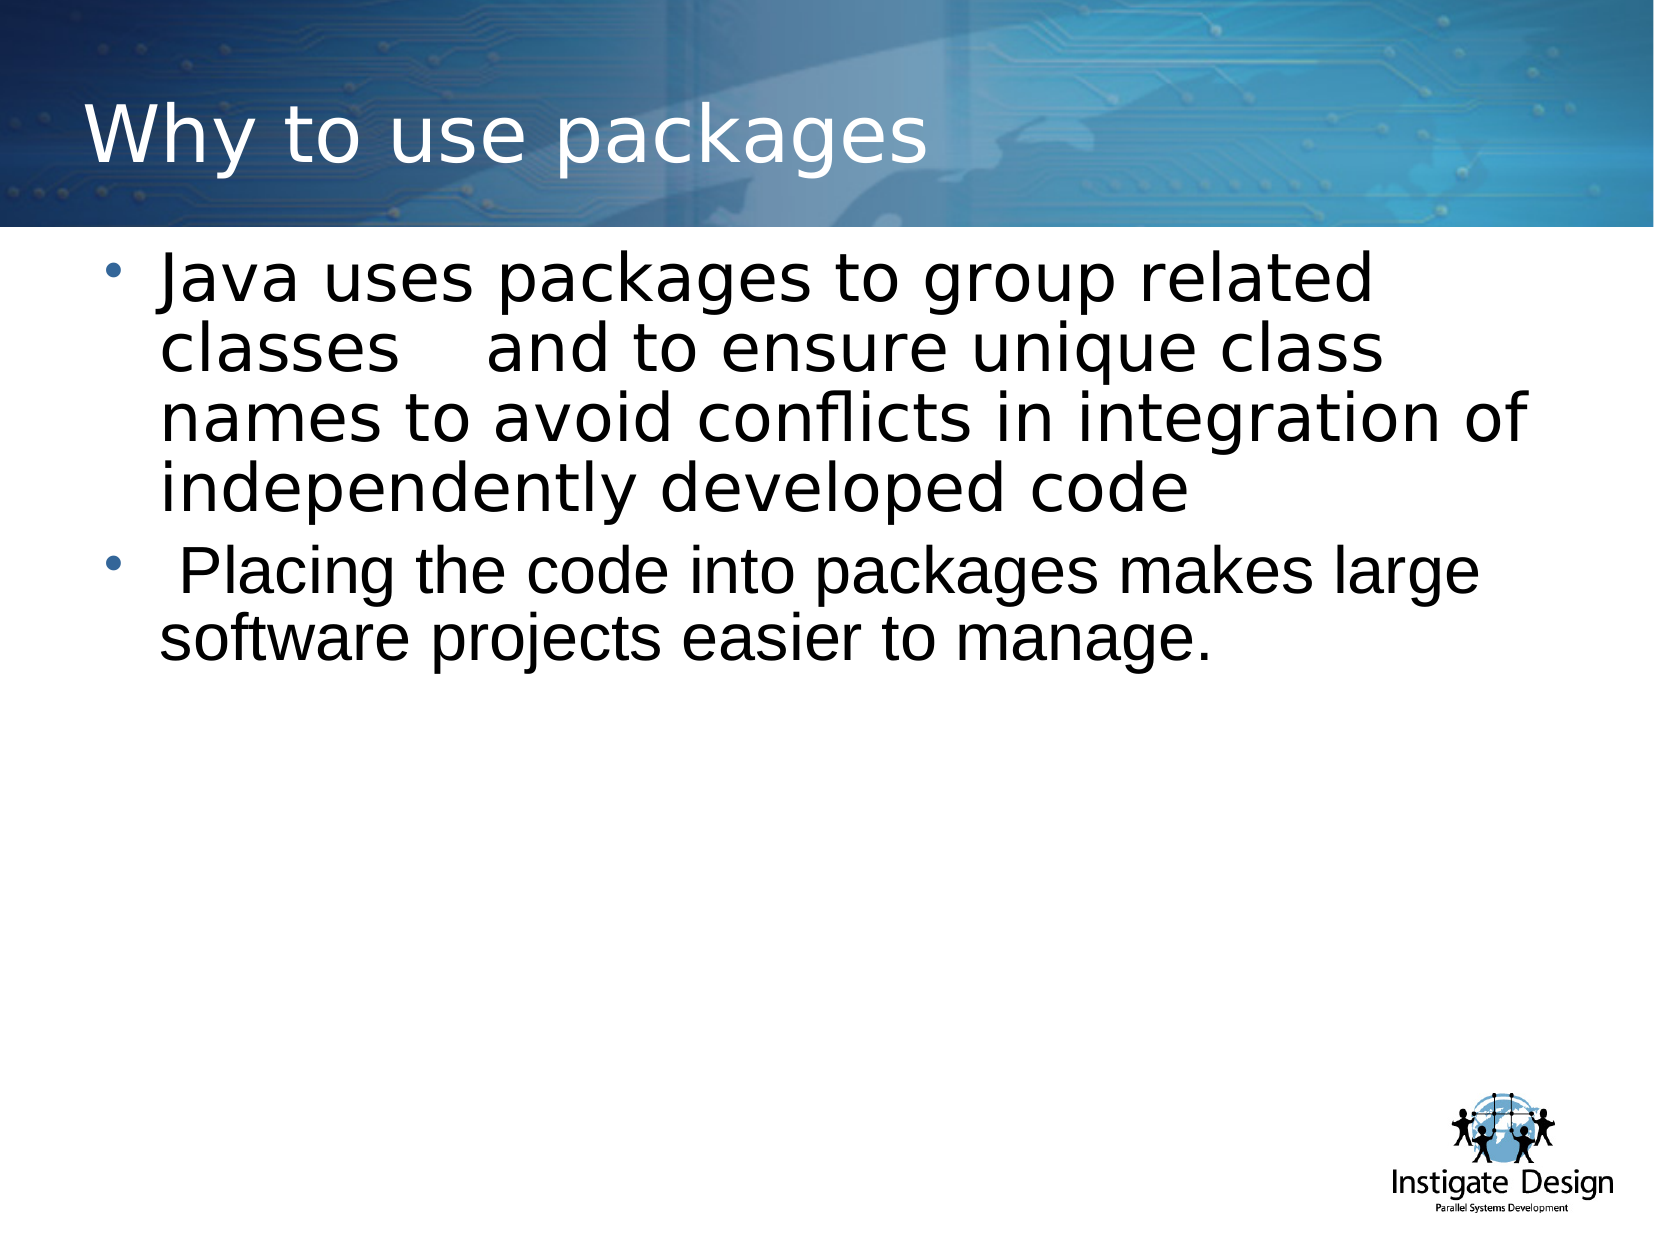

# Why to use packages
Java uses packages to group related classes and to ensure unique class names to avoid conflicts in integration of independently developed code
 Placing the code into packages makes large software projects easier to manage.